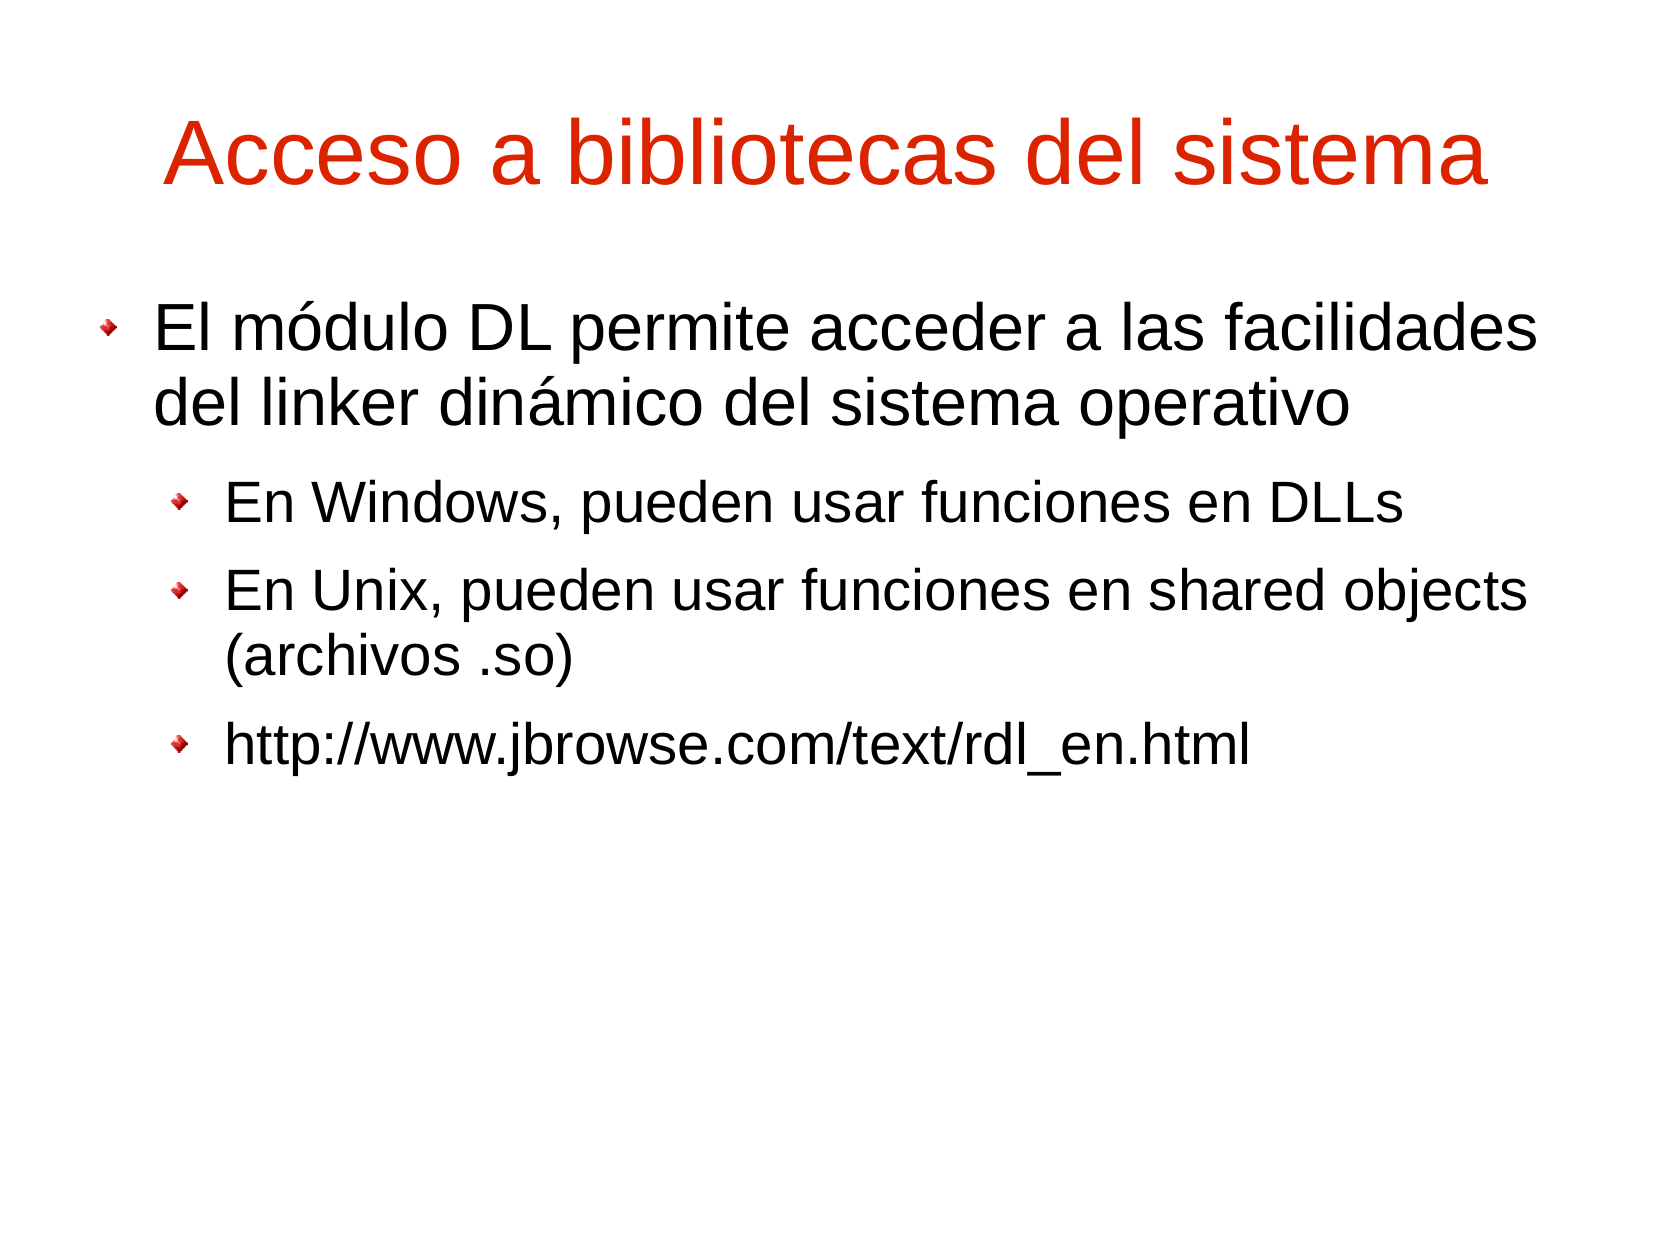

# Acceso a bibliotecas del sistema
El módulo DL permite acceder a las facilidades del linker dinámico del sistema operativo
En Windows, pueden usar funciones en DLLs
En Unix, pueden usar funciones en shared objects (archivos .so)
http://www.jbrowse.com/text/rdl_en.html